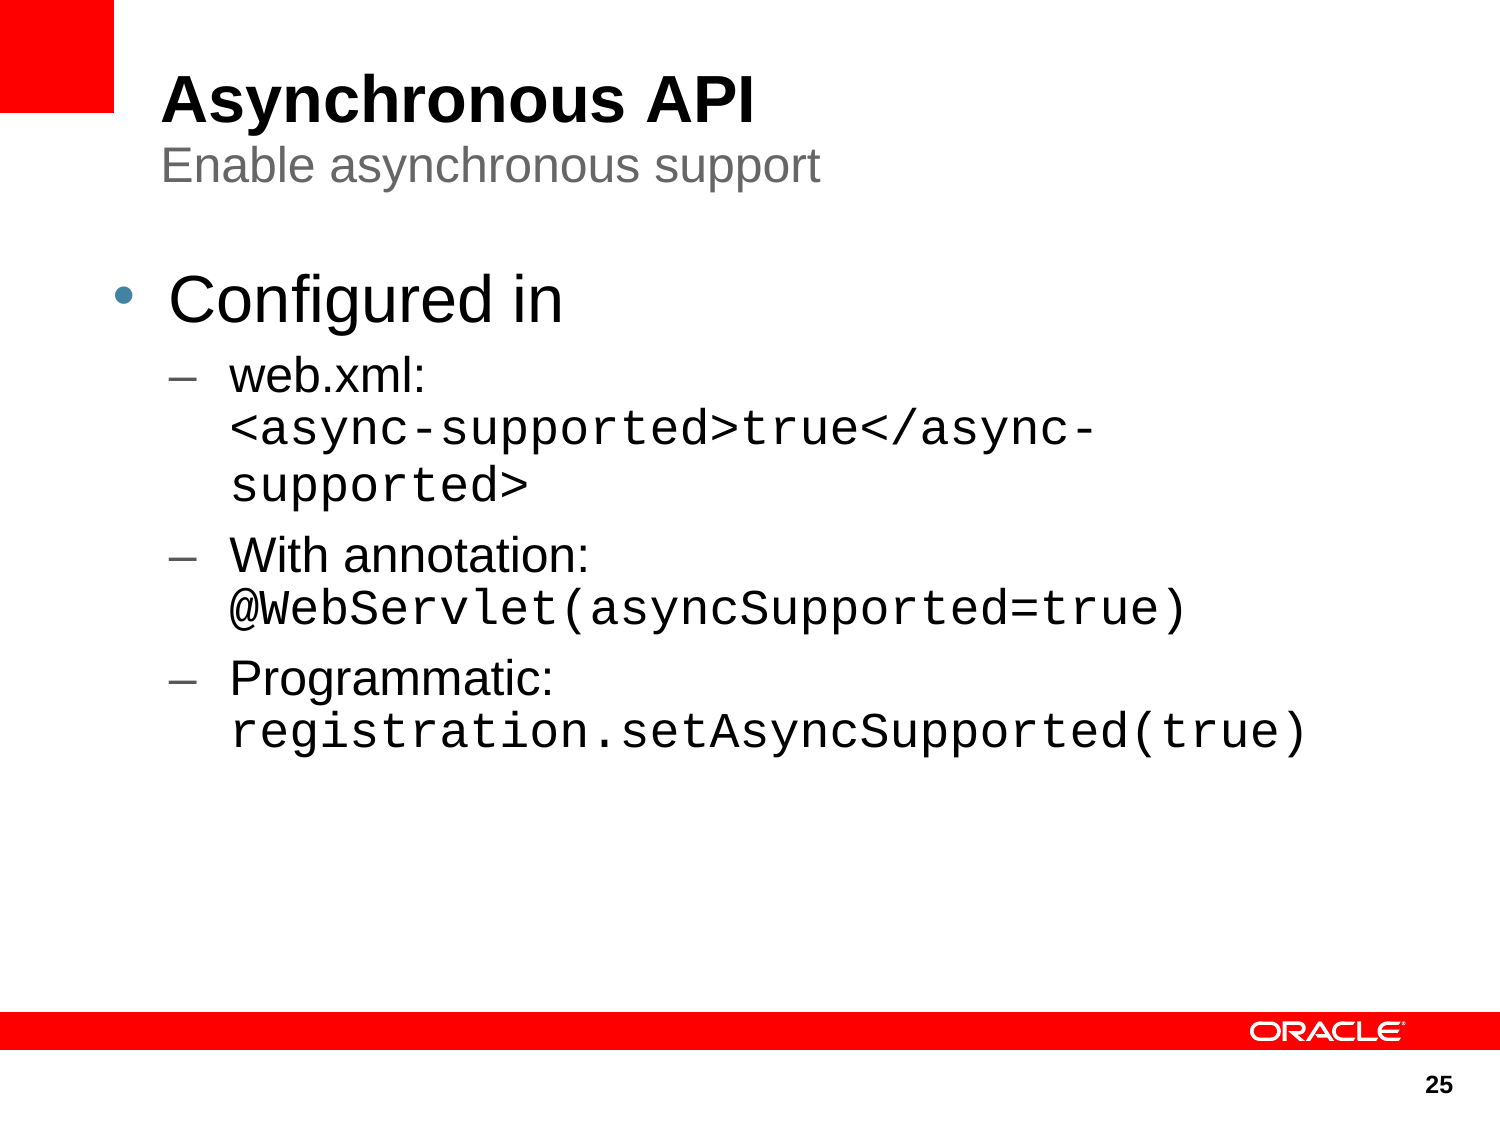

# Asynchronous API Enable asynchronous support
Configured in
web.xml:
<async-supported>true</async-supported>
With annotation: @WebServlet(asyncSupported=true)
Programmatic: registration.setAsyncSupported(true)